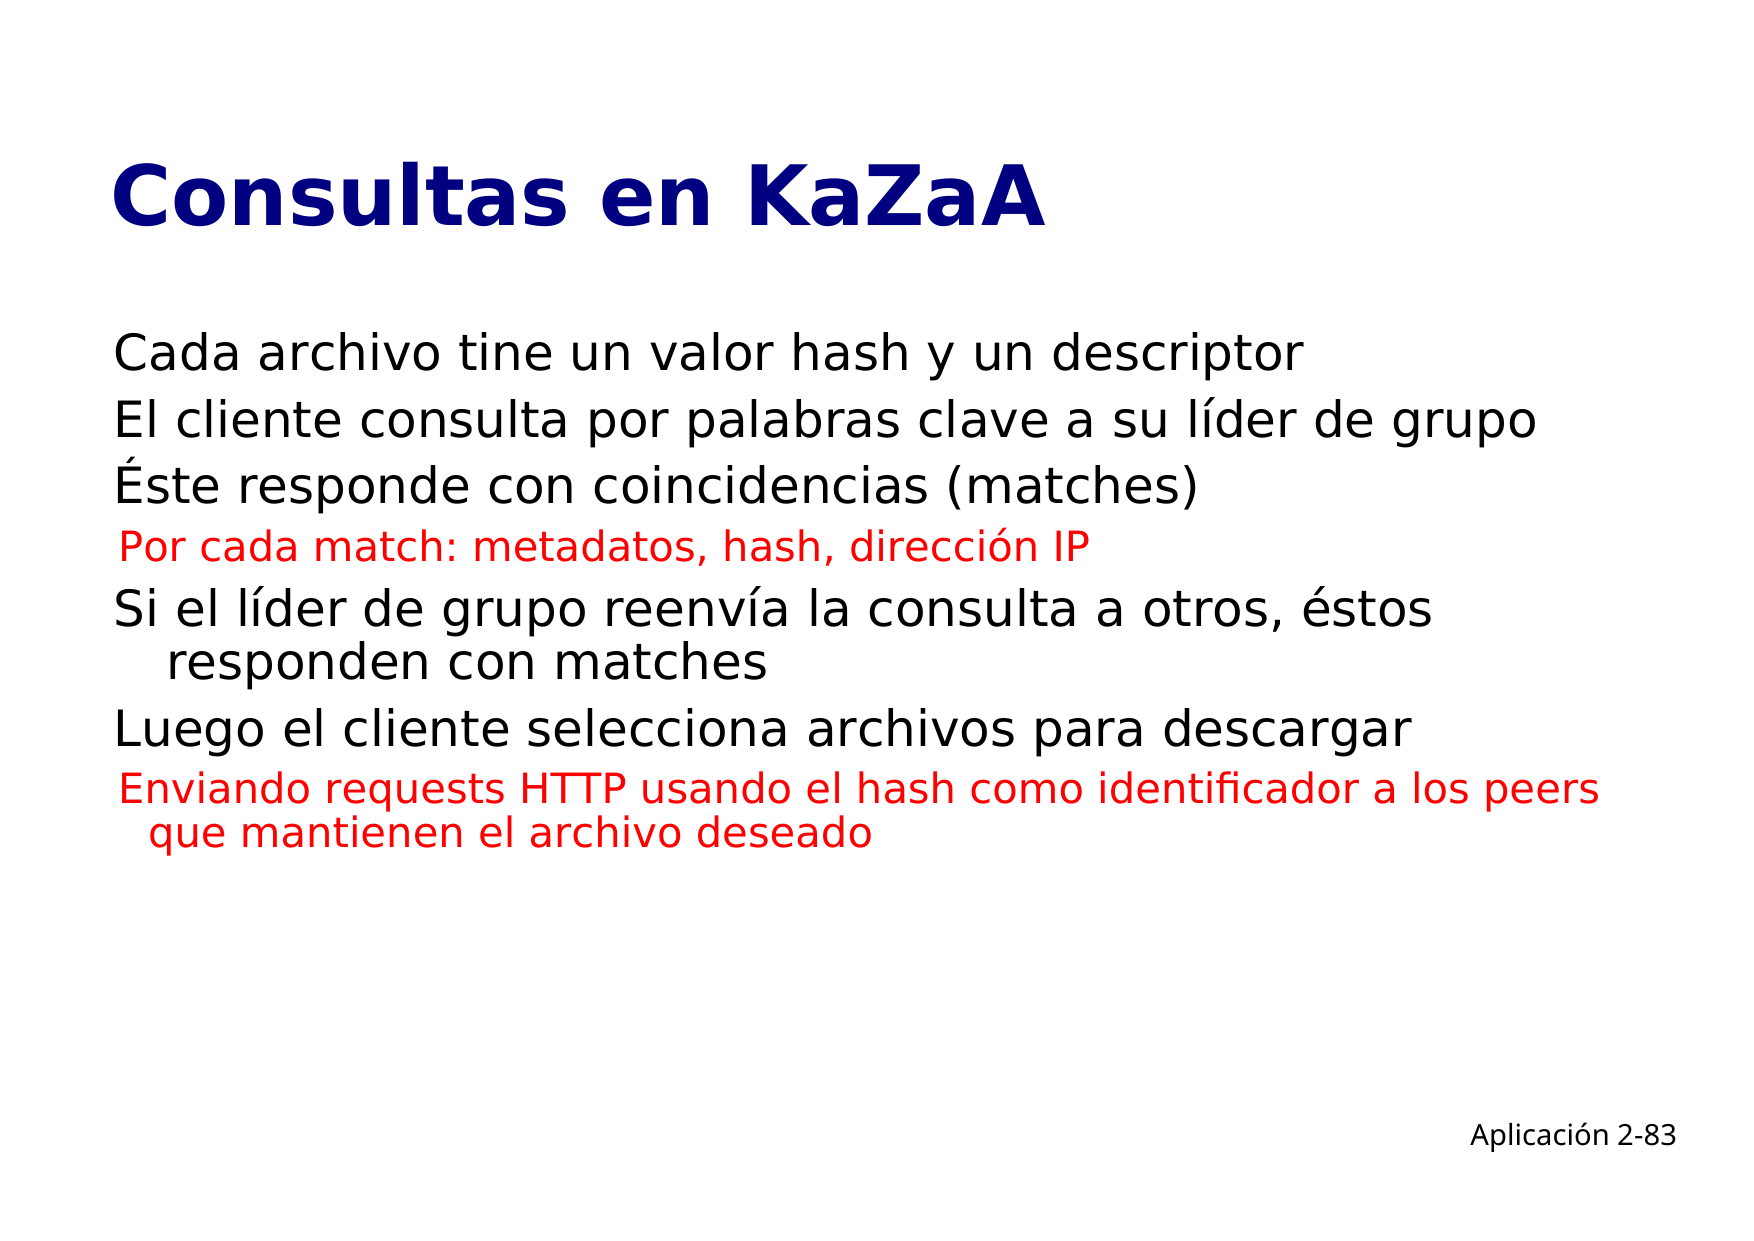

# Consultas en KaZaA
Cada archivo tine un valor hash y un descriptor
El cliente consulta por palabras clave a su líder de grupo
Éste responde con coincidencias (matches)
Por cada match: metadatos, hash, dirección IP
Si el líder de grupo reenvía la consulta a otros, éstos responden con matches
Luego el cliente selecciona archivos para descargar
Enviando requests HTTP usando el hash como identificador a los peers que mantienen el archivo deseado